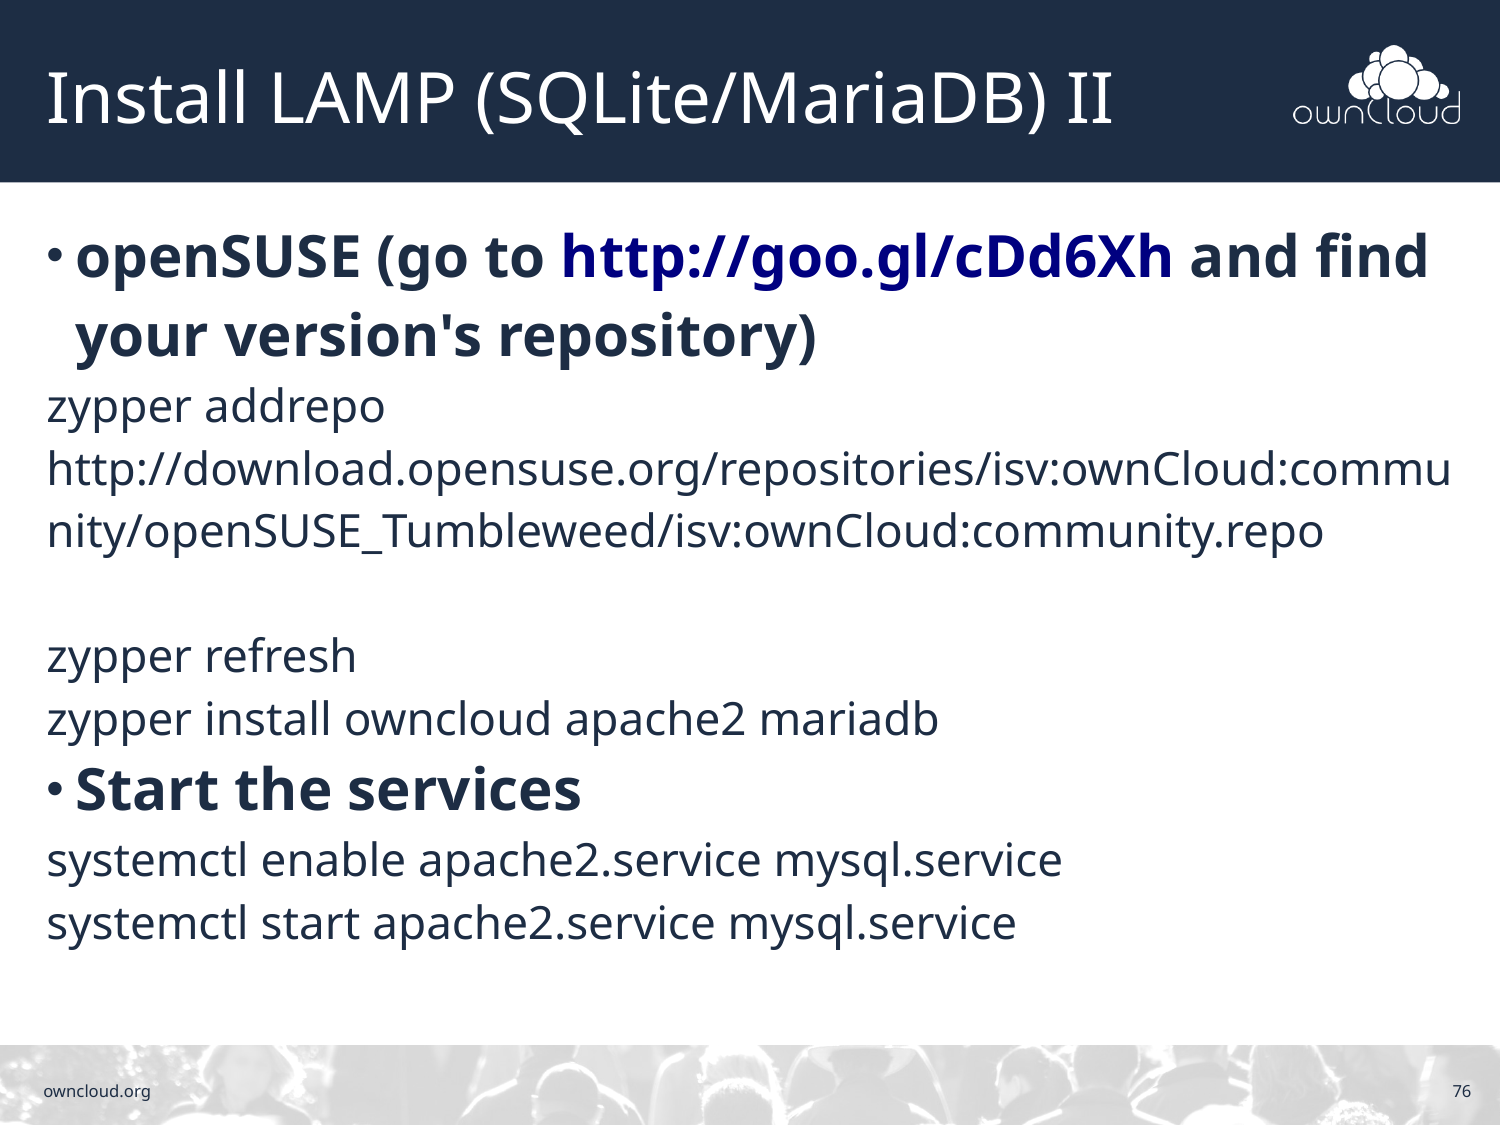

# Install LAMP (SQLite/MariaDB) II
openSUSE (go to http://goo.gl/cDd6Xh and find your version's repository)
zypper addrepo http://download.opensuse.org/repositories/isv:ownCloud:community/openSUSE_Tumbleweed/isv:ownCloud:community.repo
zypper refresh
zypper install owncloud apache2 mariadb
Start the services
systemctl enable apache2.service mysql.service
systemctl start apache2.service mysql.service